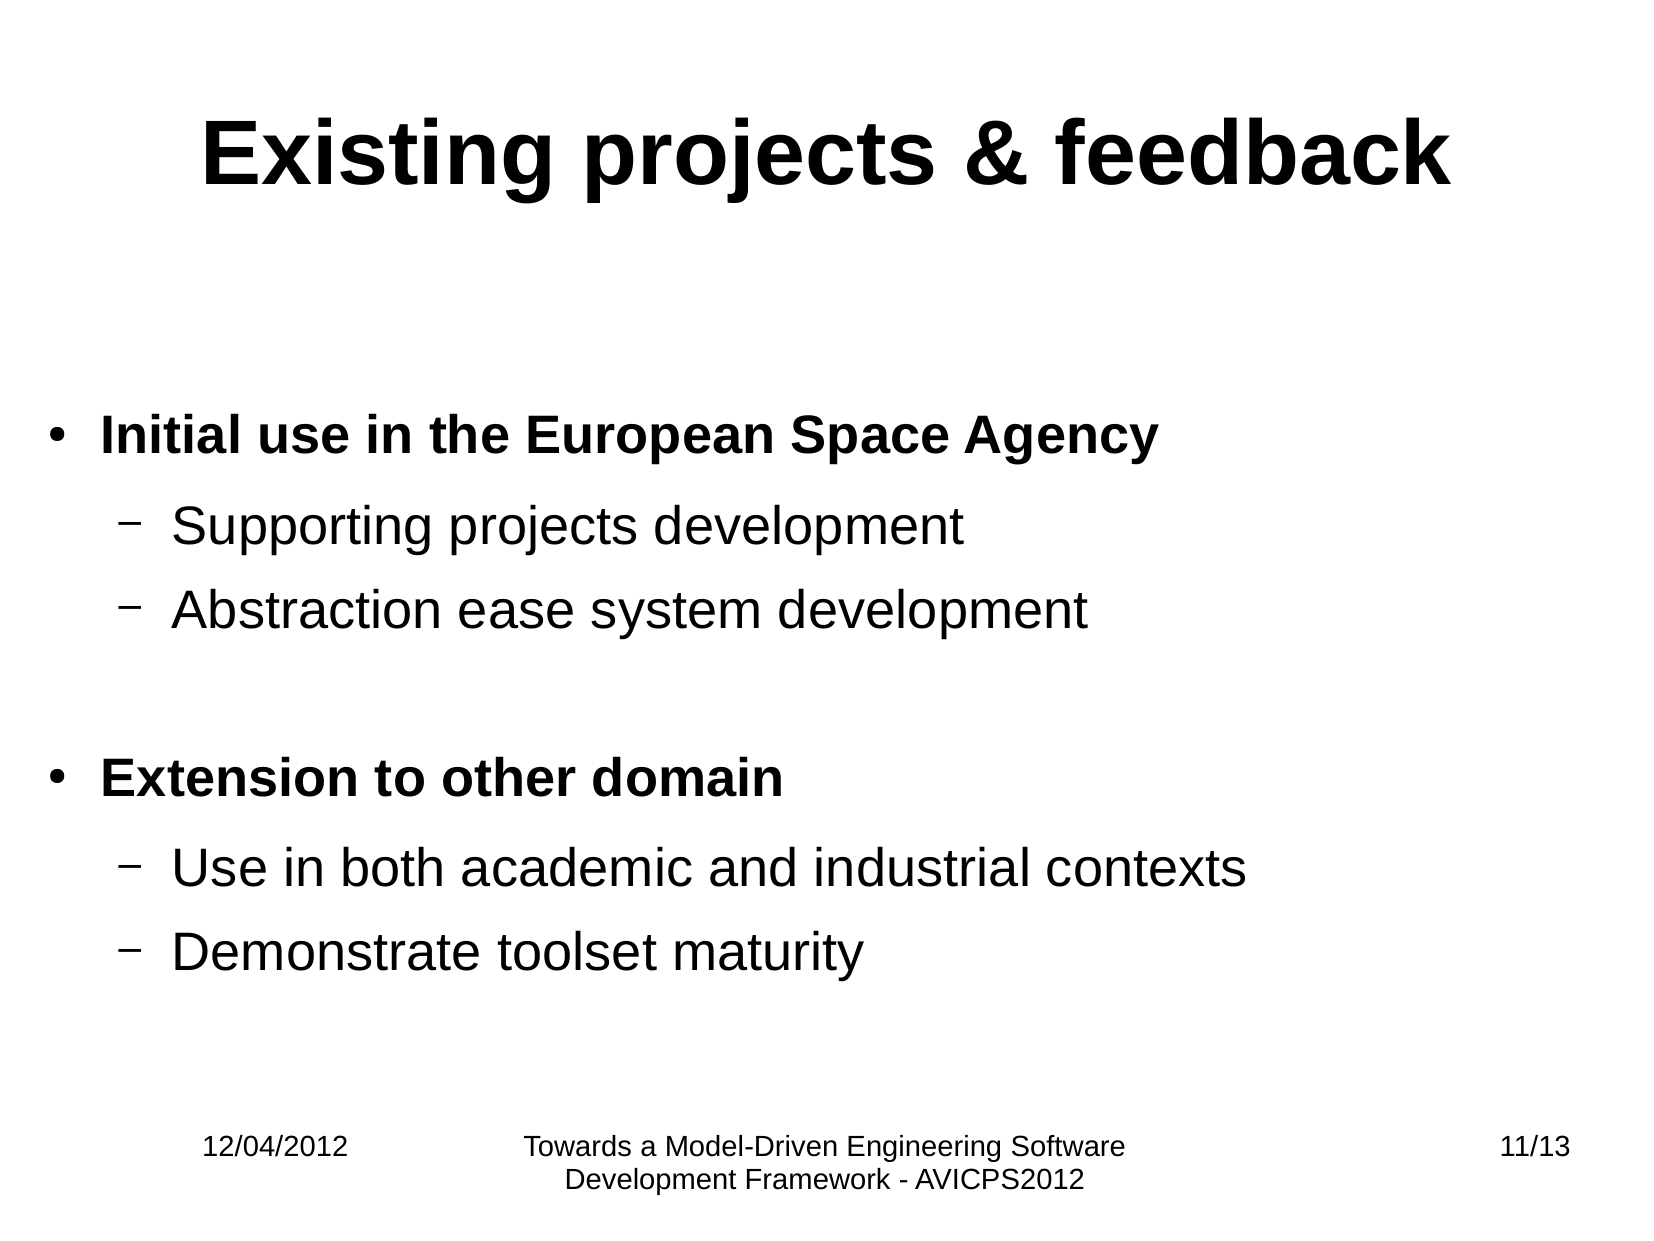

# Existing projects & feedback
Initial use in the European Space Agency
Supporting projects development
Abstraction ease system development
Extension to other domain
Use in both academic and industrial contexts
Demonstrate toolset maturity
11